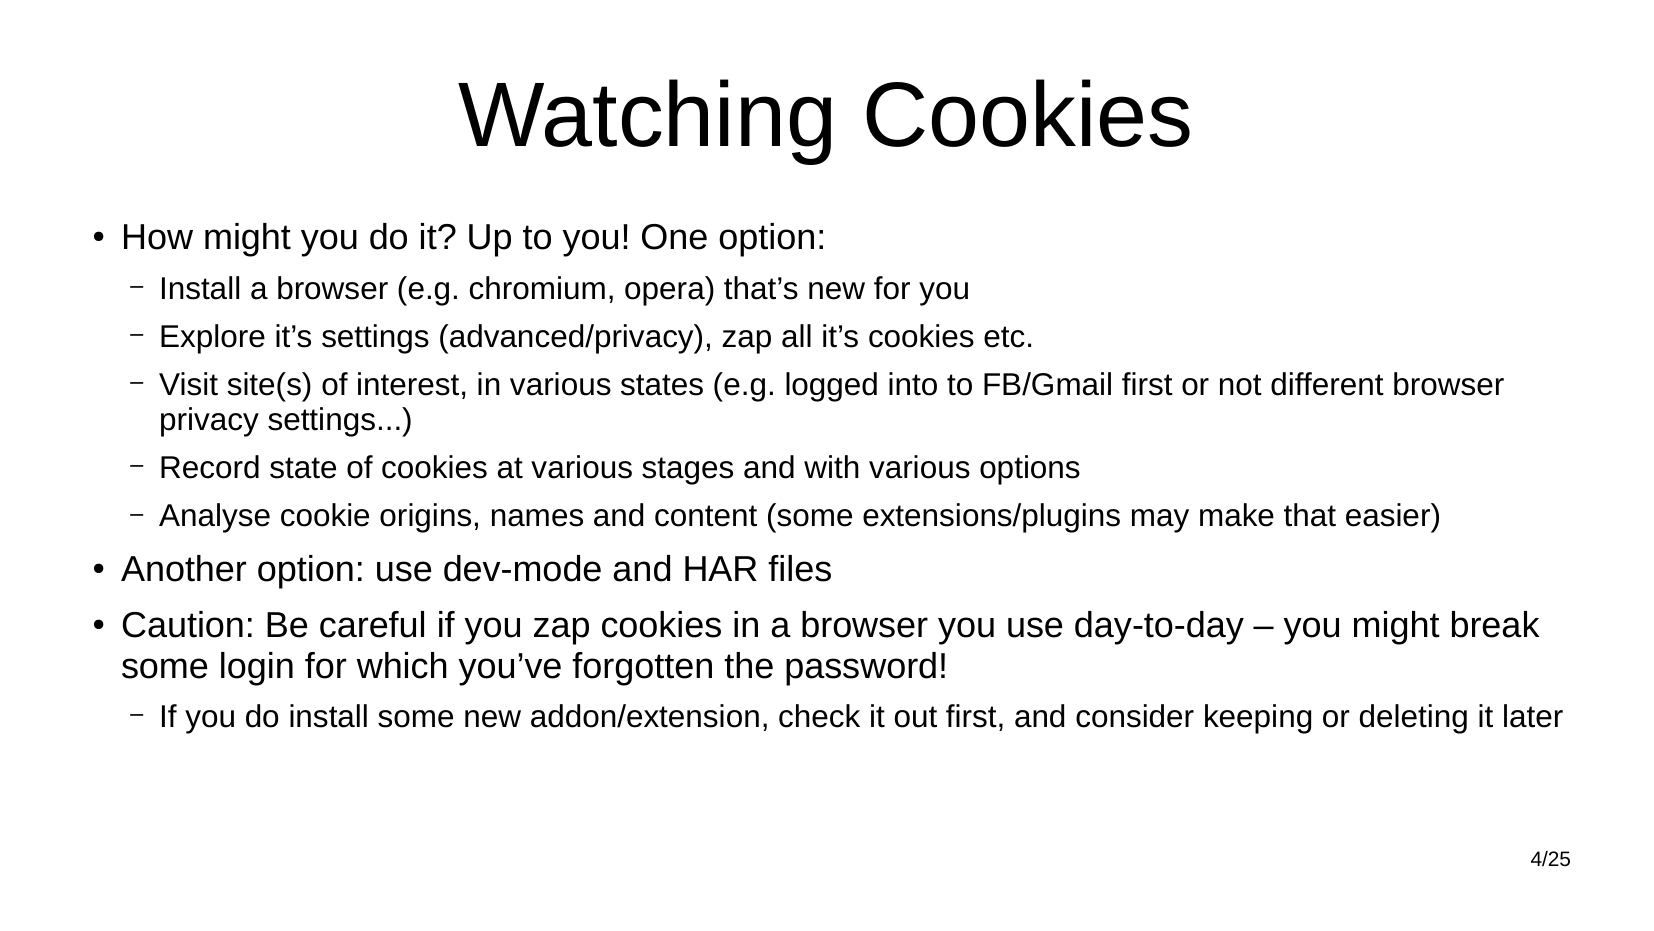

# Watching Cookies
How might you do it? Up to you! One option:
Install a browser (e.g. chromium, opera) that’s new for you
Explore it’s settings (advanced/privacy), zap all it’s cookies etc.
Visit site(s) of interest, in various states (e.g. logged into to FB/Gmail first or not different browser privacy settings...)
Record state of cookies at various stages and with various options
Analyse cookie origins, names and content (some extensions/plugins may make that easier)
Another option: use dev-mode and HAR files
Caution: Be careful if you zap cookies in a browser you use day-to-day – you might break some login for which you’ve forgotten the password!
If you do install some new addon/extension, check it out first, and consider keeping or deleting it later
4